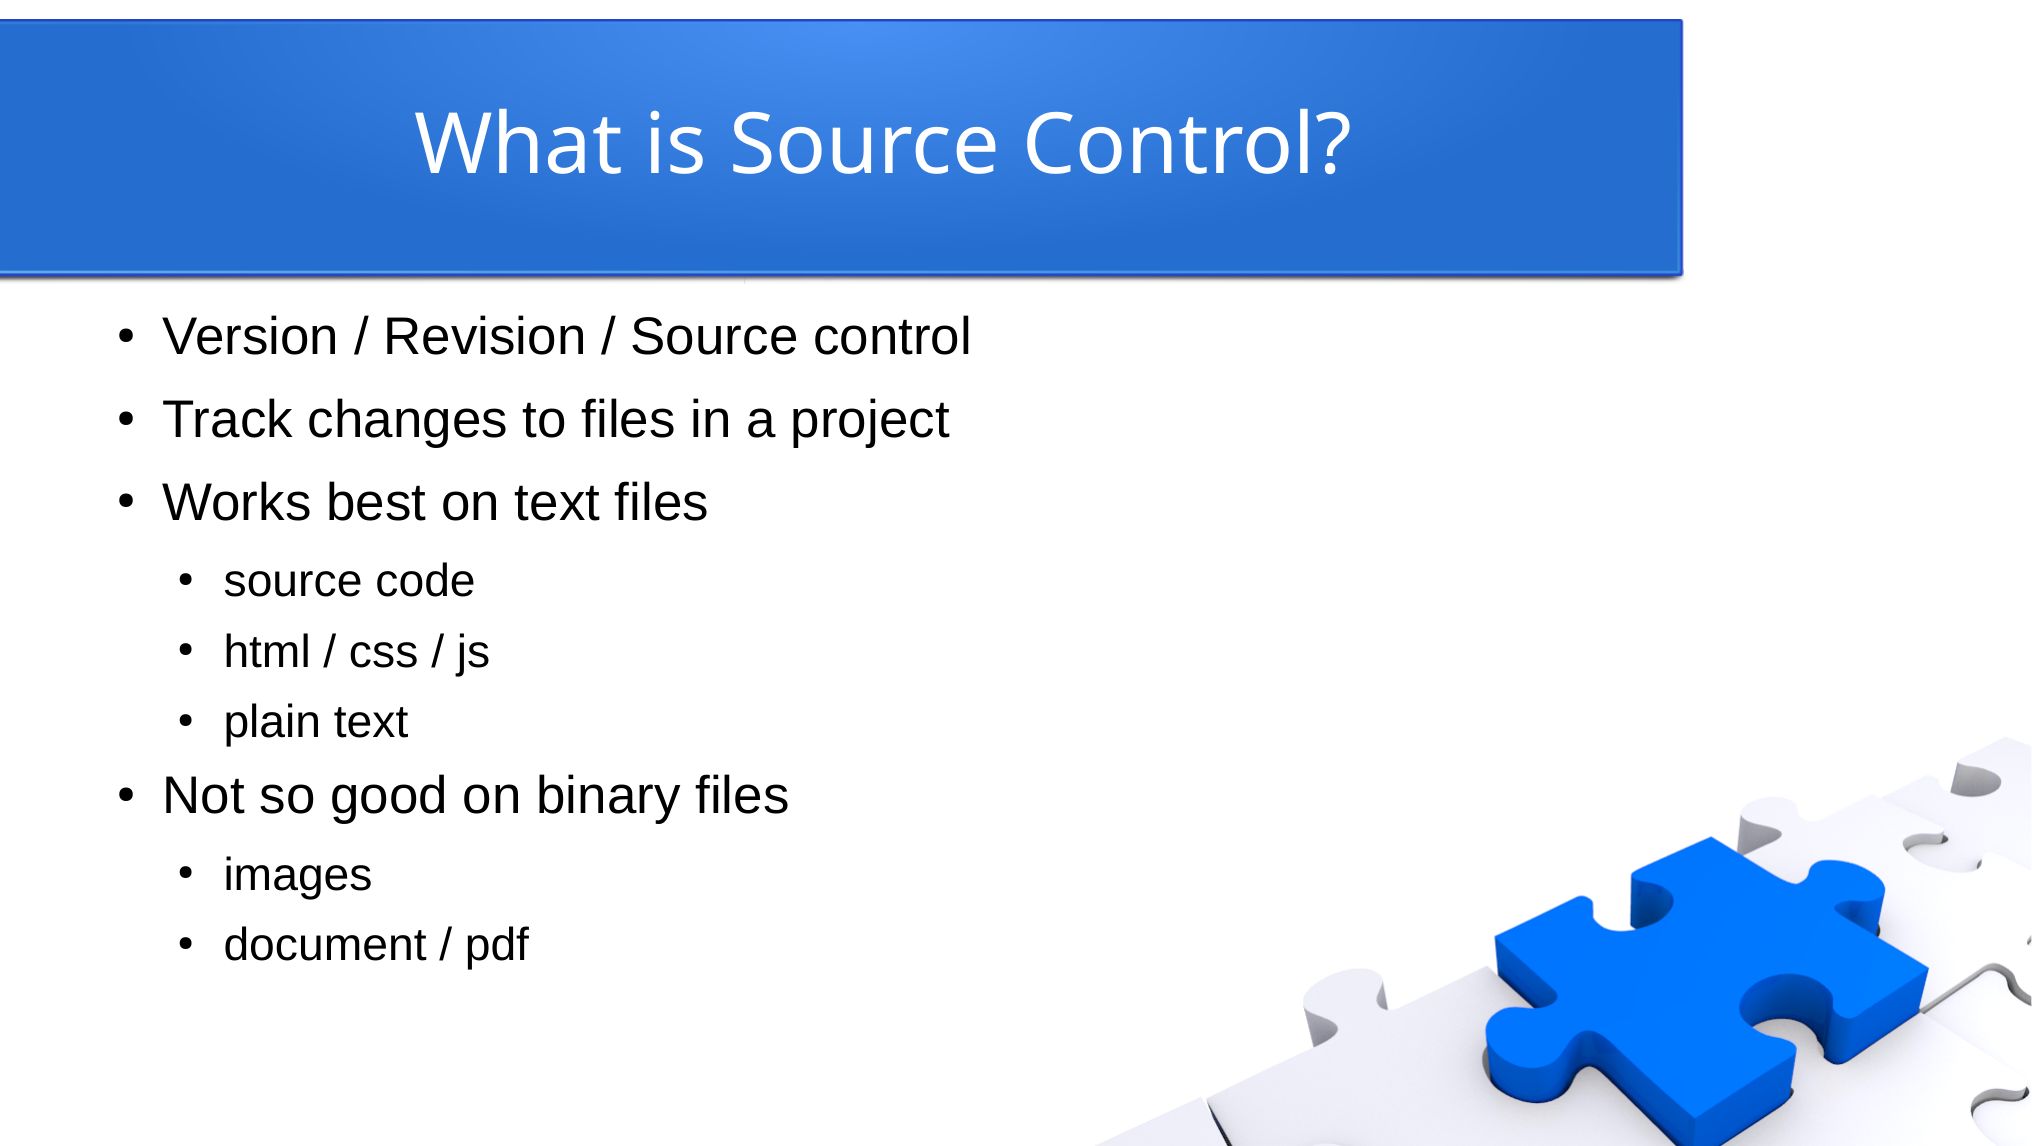

# What is Source Control?
Version / Revision / Source control
Track changes to files in a project
Works best on text files
source code
html / css / js
plain text
Not so good on binary files
images
document / pdf